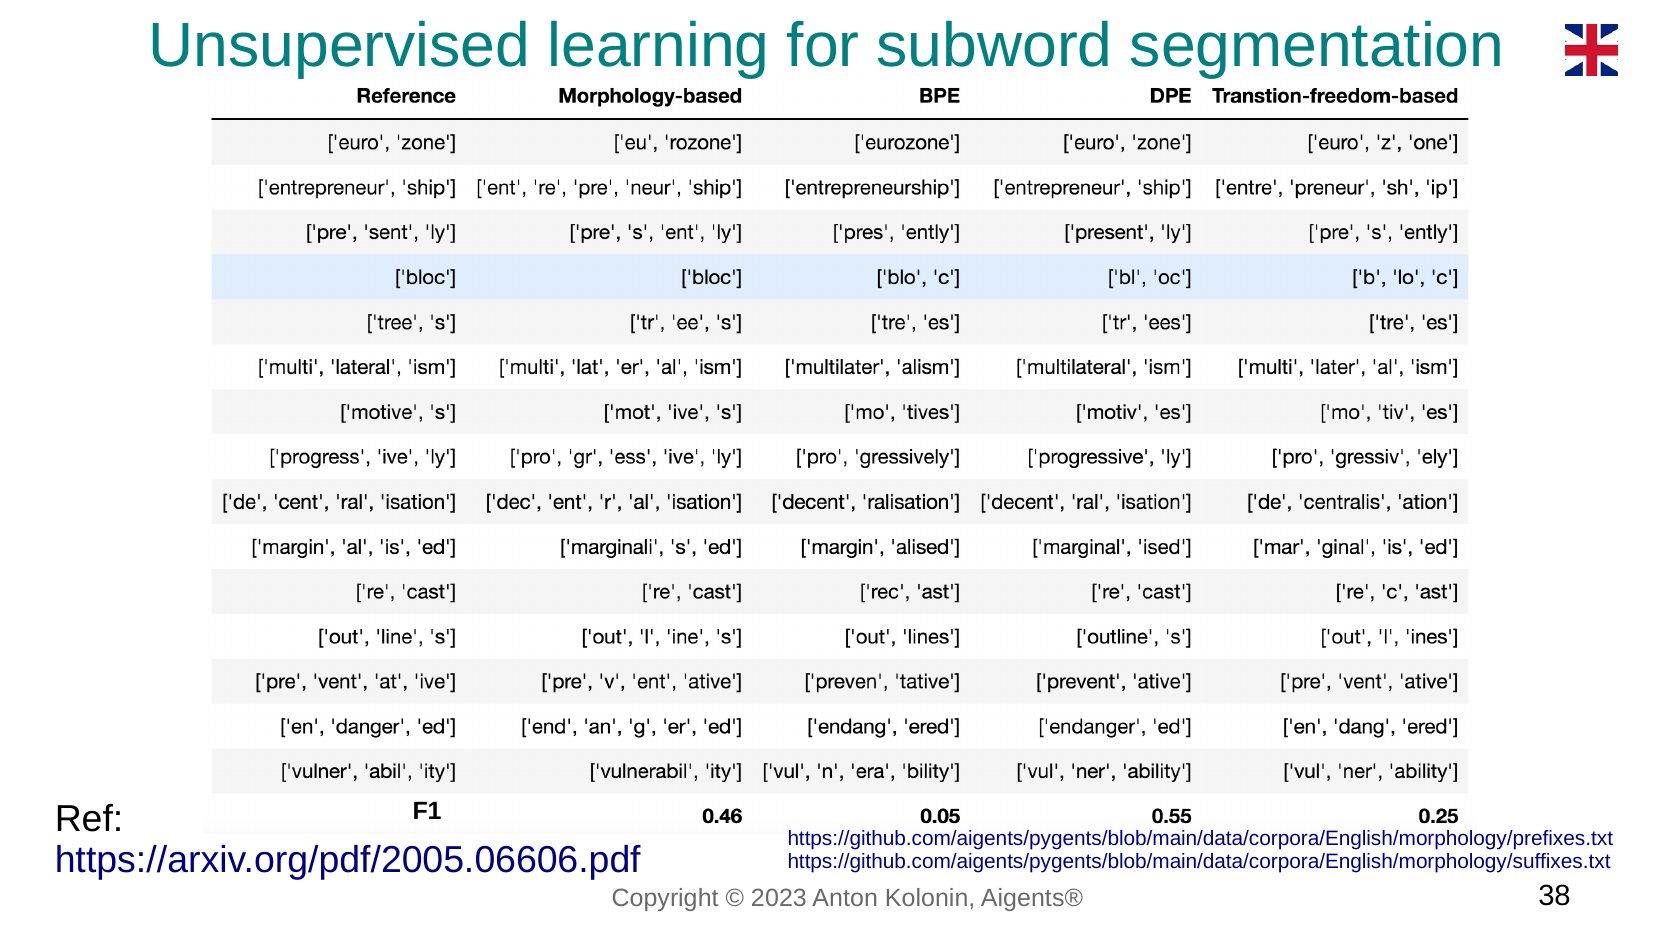

Unsupervised learning for subword segmentation
F1
Ref:
https://arxiv.org/pdf/2005.06606.pdf
https://github.com/aigents/pygents/blob/main/data/corpora/English/morphology/prefixes.txt
https://github.com/aigents/pygents/blob/main/data/corpora/English/morphology/suffixes.txt
Copyright © 2023 Anton Kolonin, Aigents®
38